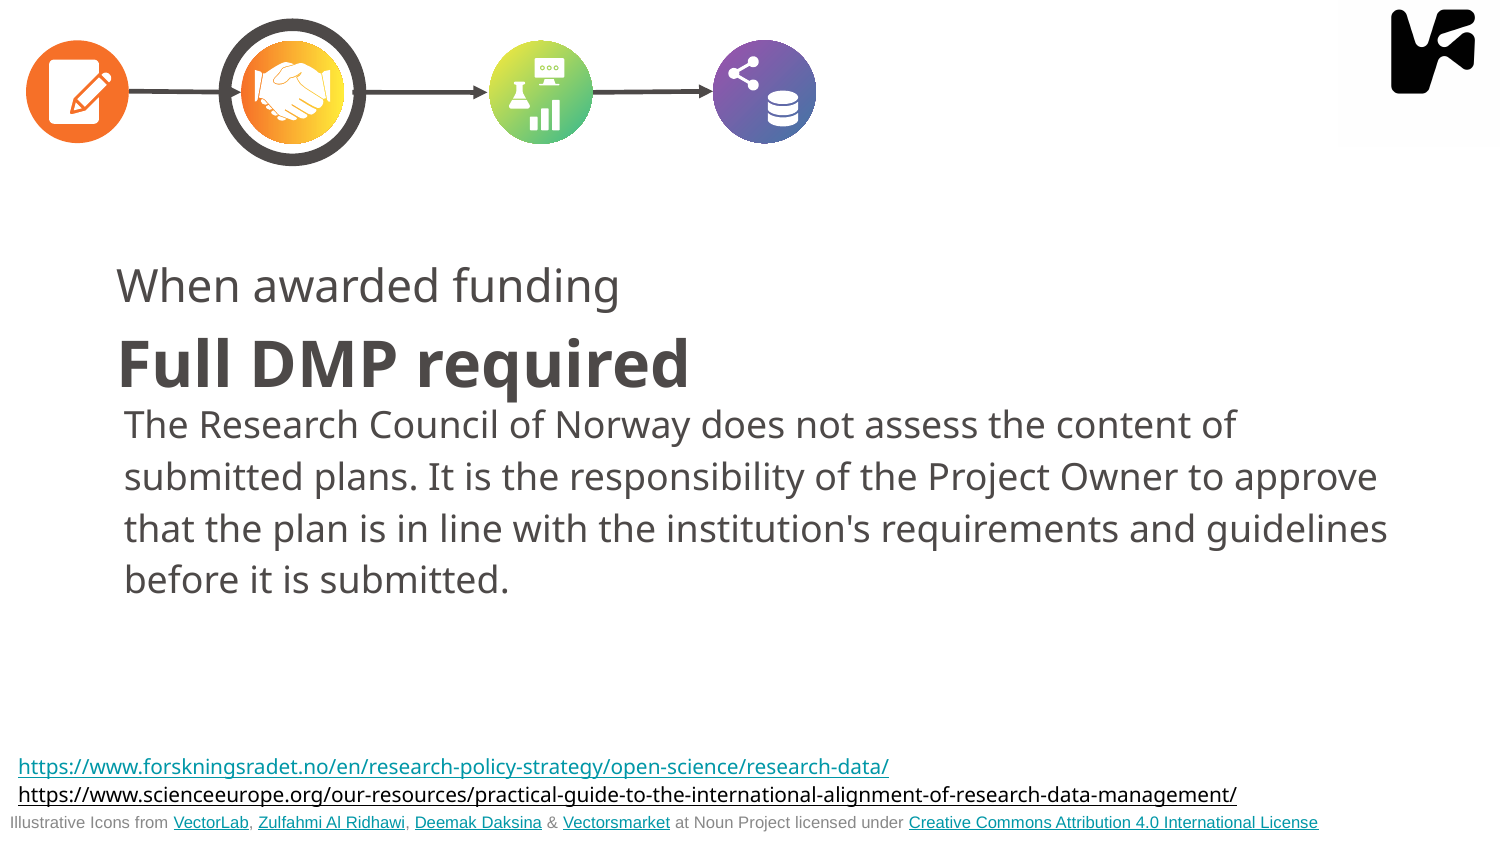

When awarded funding
Full DMP required
The Research Council of Norway does not assess the content of submitted plans. It is the responsibility of the Project Owner to approve that the plan is in line with the institution's requirements and guidelines before it is submitted.
https://www.forskningsradet.no/en/research-policy-strategy/open-science/research-data/ https://www.scienceeurope.org/our-resources/practical-guide-to-the-international-alignment-of-research-data-management/
Illustrative Icons from VectorLab, Zulfahmi Al Ridhawi, Deemak Daksina & Vectorsmarket at Noun Project licensed under Creative Commons Attribution 4.0 International License